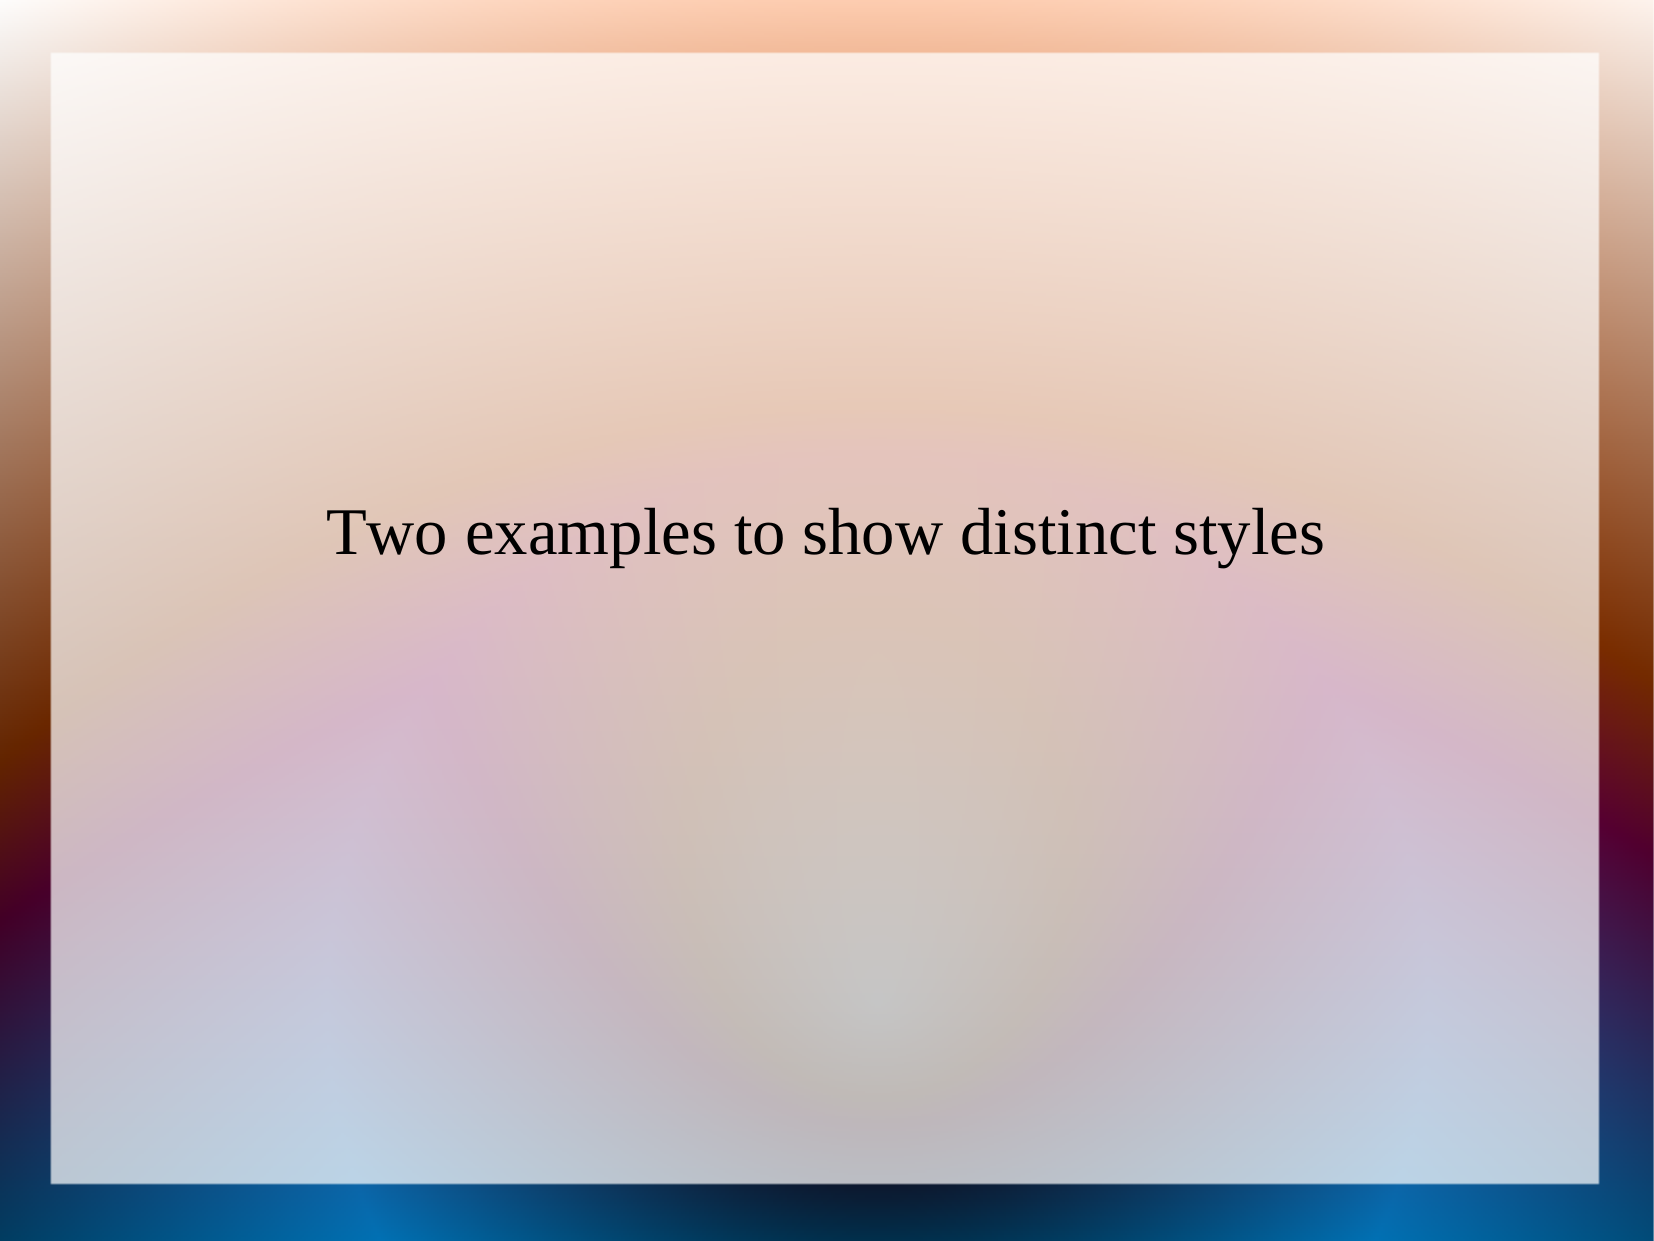

# Two examples to show distinct styles